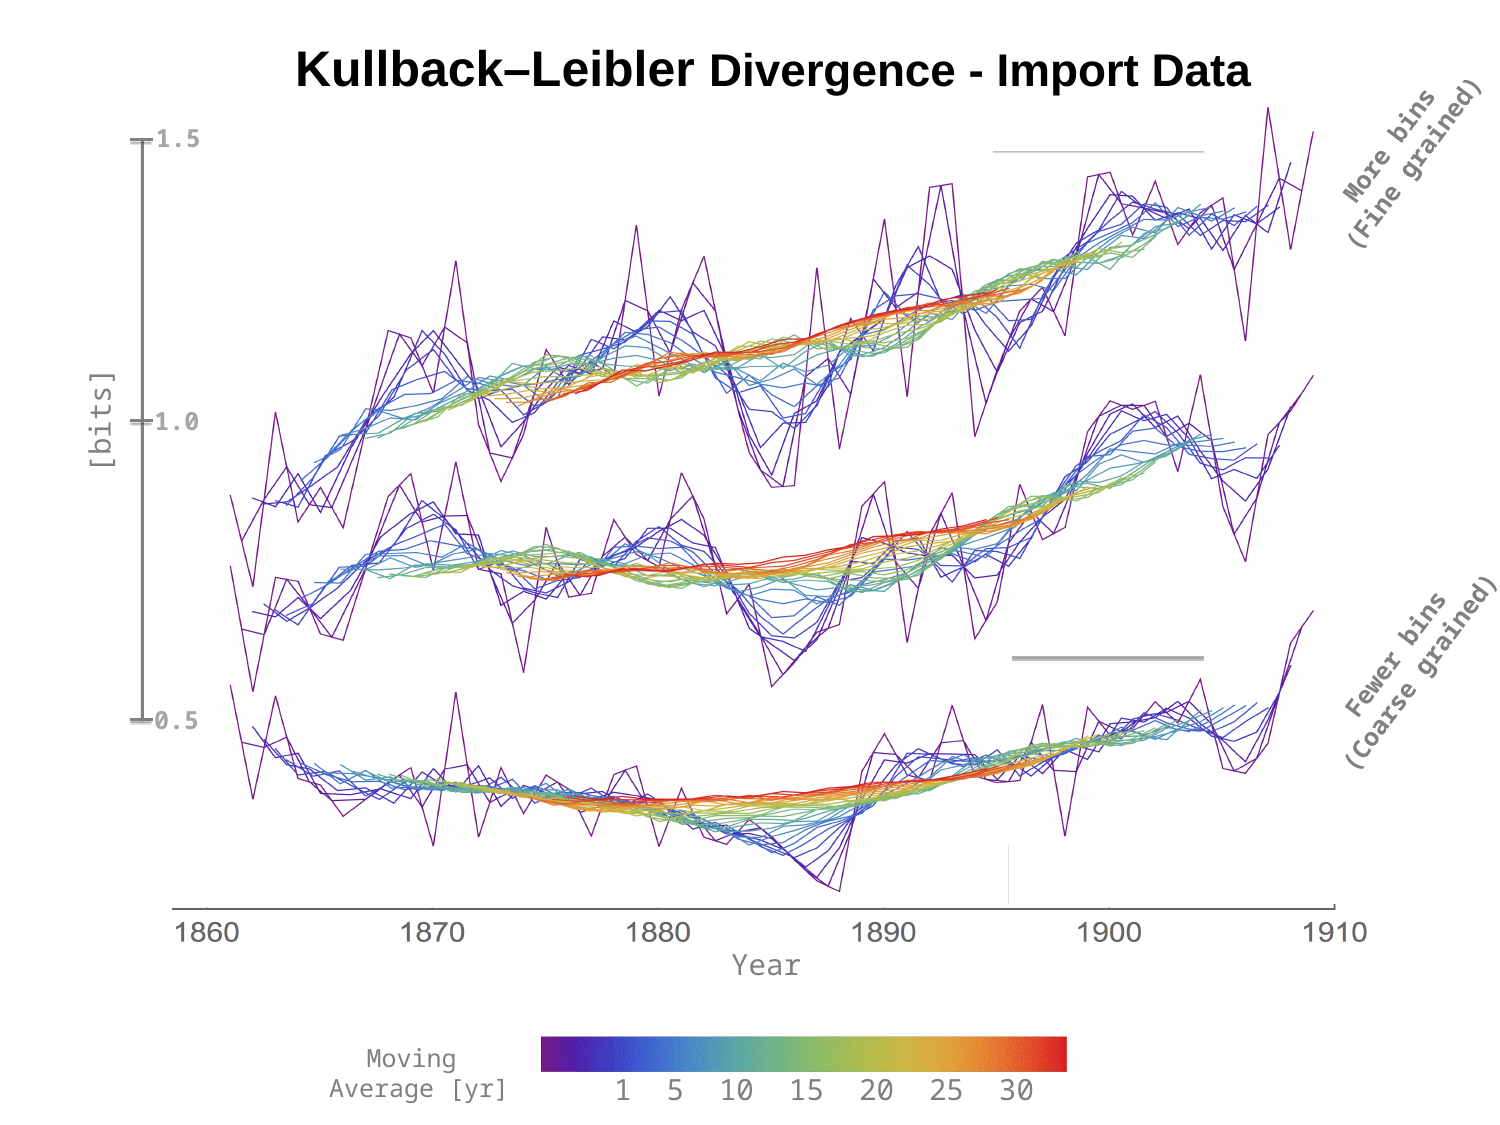

Kullback–Leibler Divergence - Import Data
1.5
1.0
0.5
[bits]
More bins
(Fine grained)
Fewer bins
(Coarse grained)
Year
1 5 10 15 20 25 30
Moving
Average [yr]